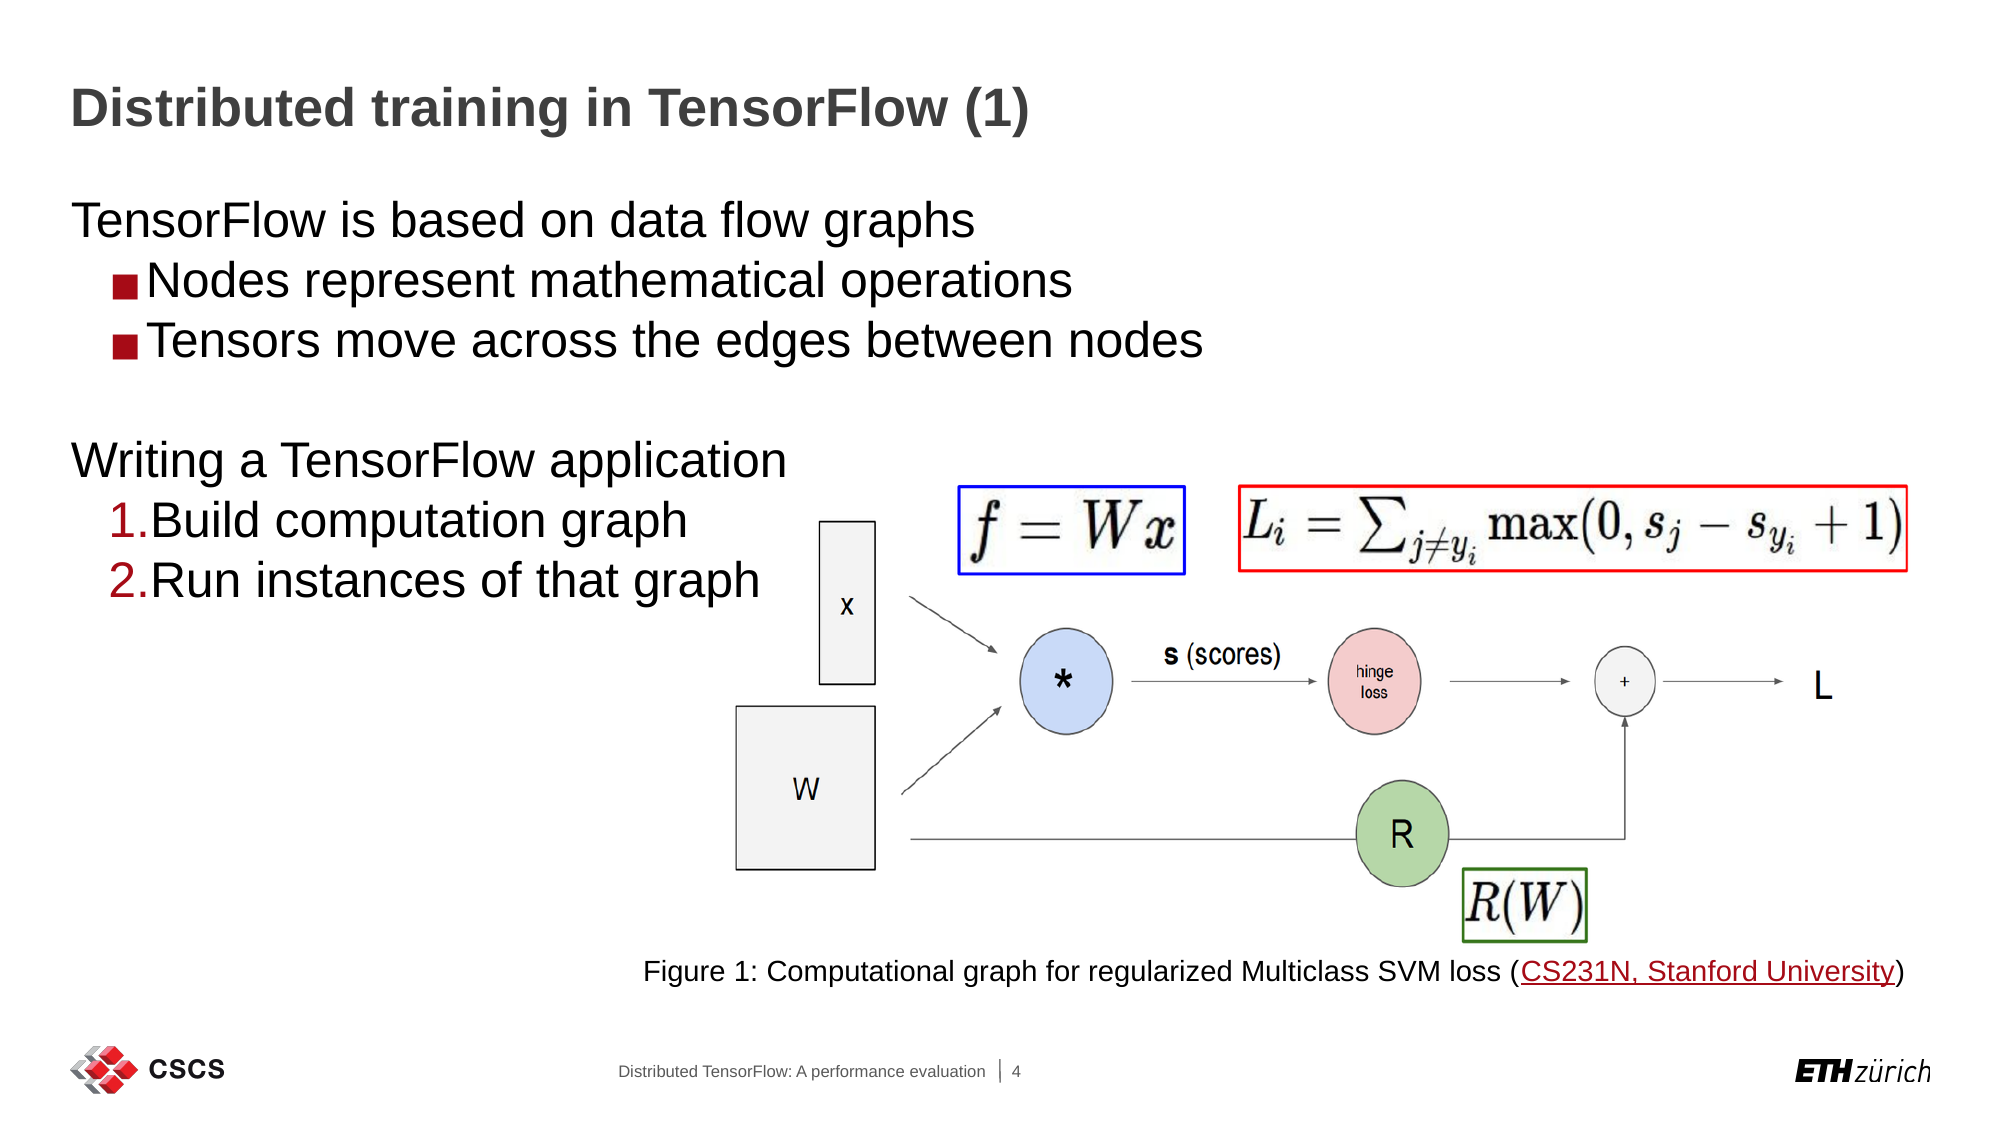

# Distributed training in TensorFlow (1)
TensorFlow is based on data flow graphs
Nodes represent mathematical operations
Tensors move across the edges between nodes
Writing a TensorFlow application
Build computation graph
Run instances of that graph
Figure 1: Computational graph for regularized Multiclass SVM loss (CS231N, Stanford University)
Distributed TensorFlow: A performance evaluation